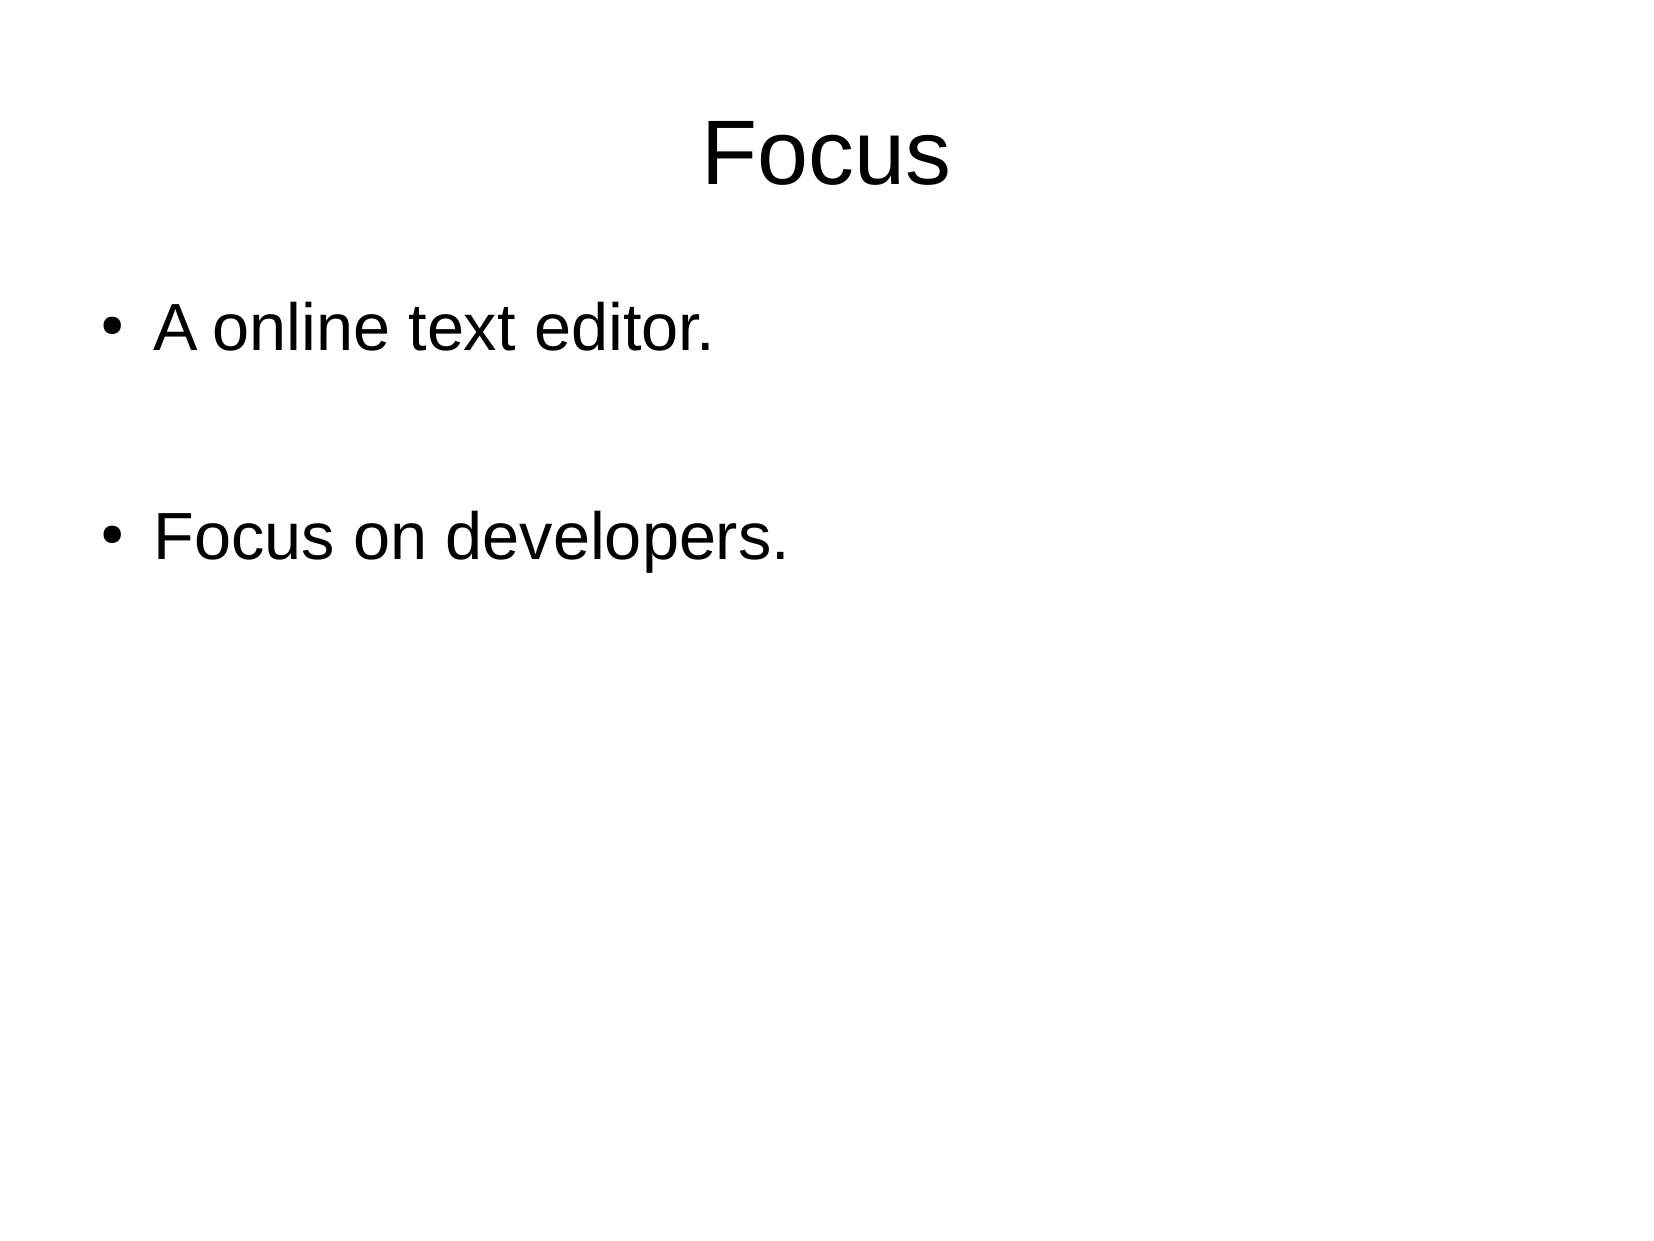

# Focus
A online text editor.
Focus on developers.